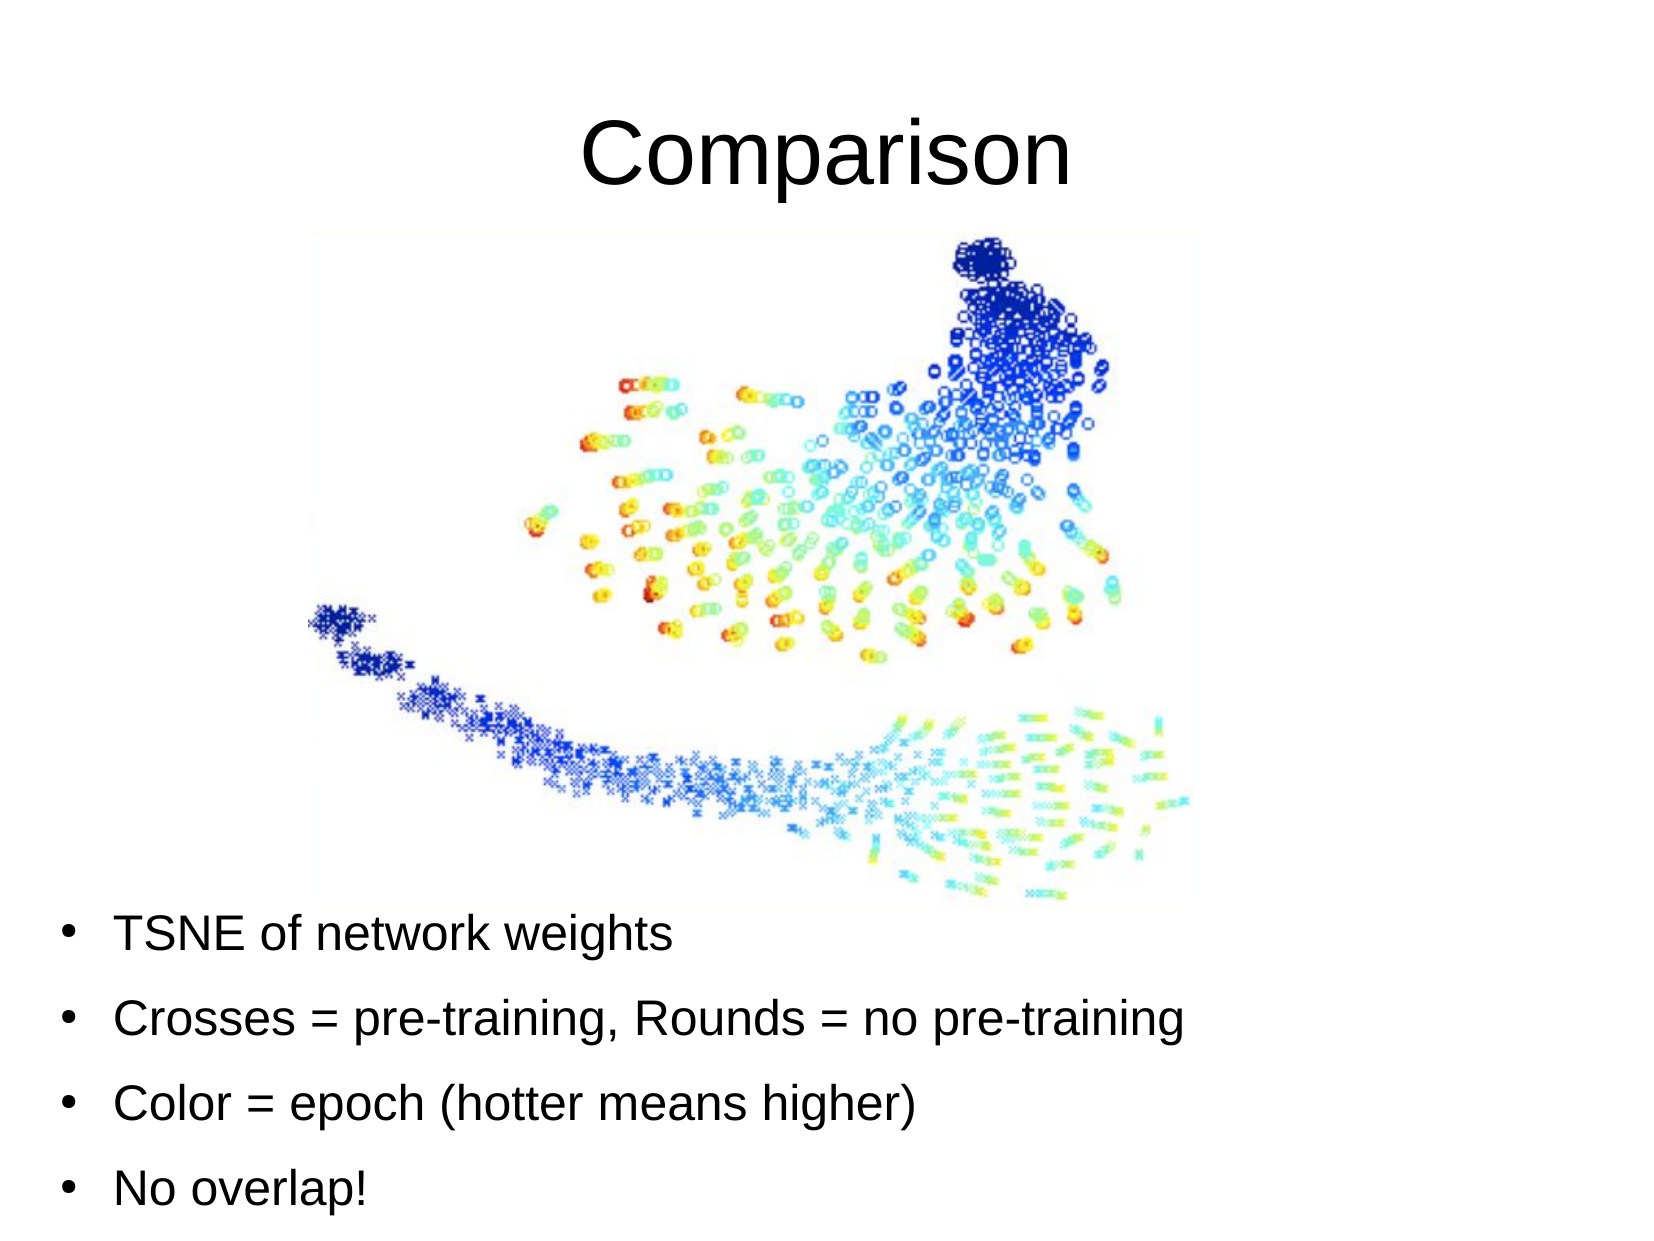

# Comparison
TSNE of network weights
Crosses = pre-training, Rounds = no pre-training
Color = epoch (hotter means higher)
No overlap!